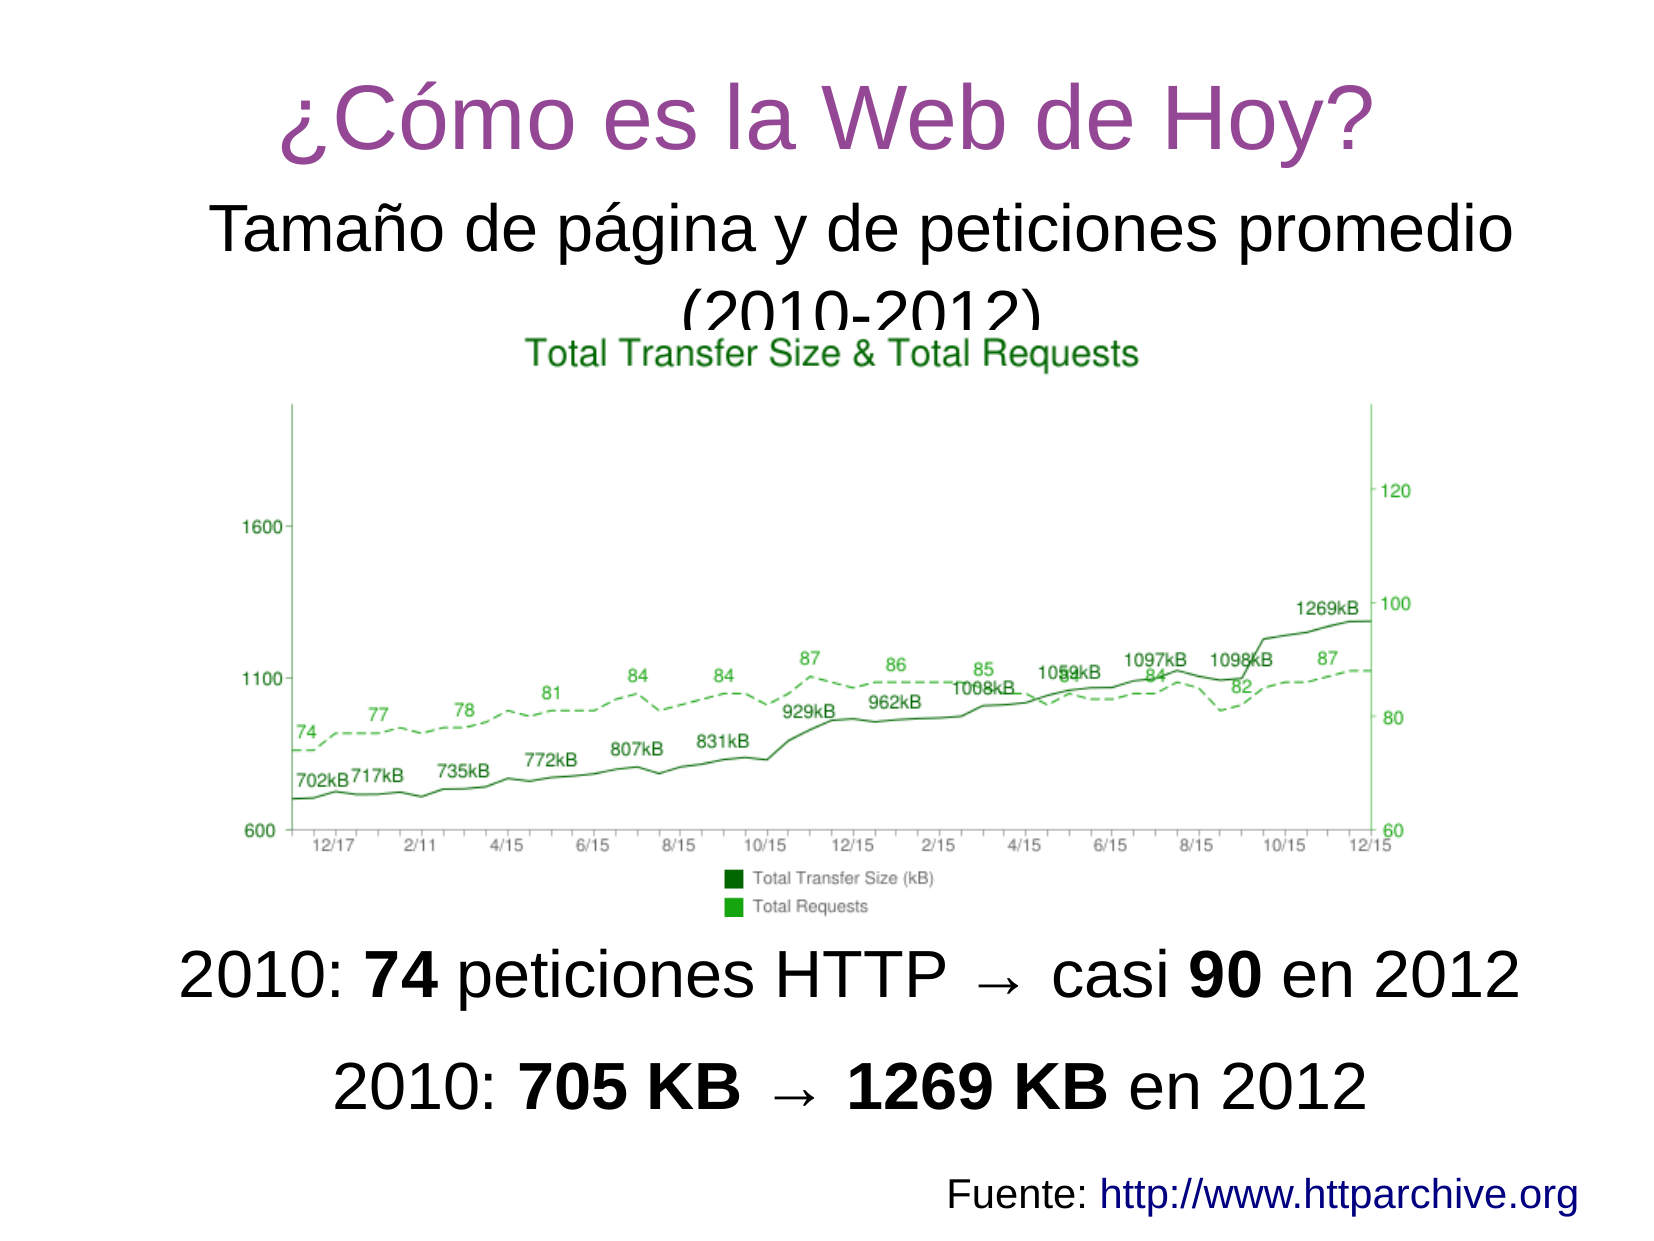

# ¿Cómo es la Web de Hoy?
Tamaño de página y de peticiones promedio (2010-2012)
2010: 74 peticiones HTTP → casi 90 en 2012
2010: 705 KB → 1269 KB en 2012
Fuente: http://www.httparchive.org